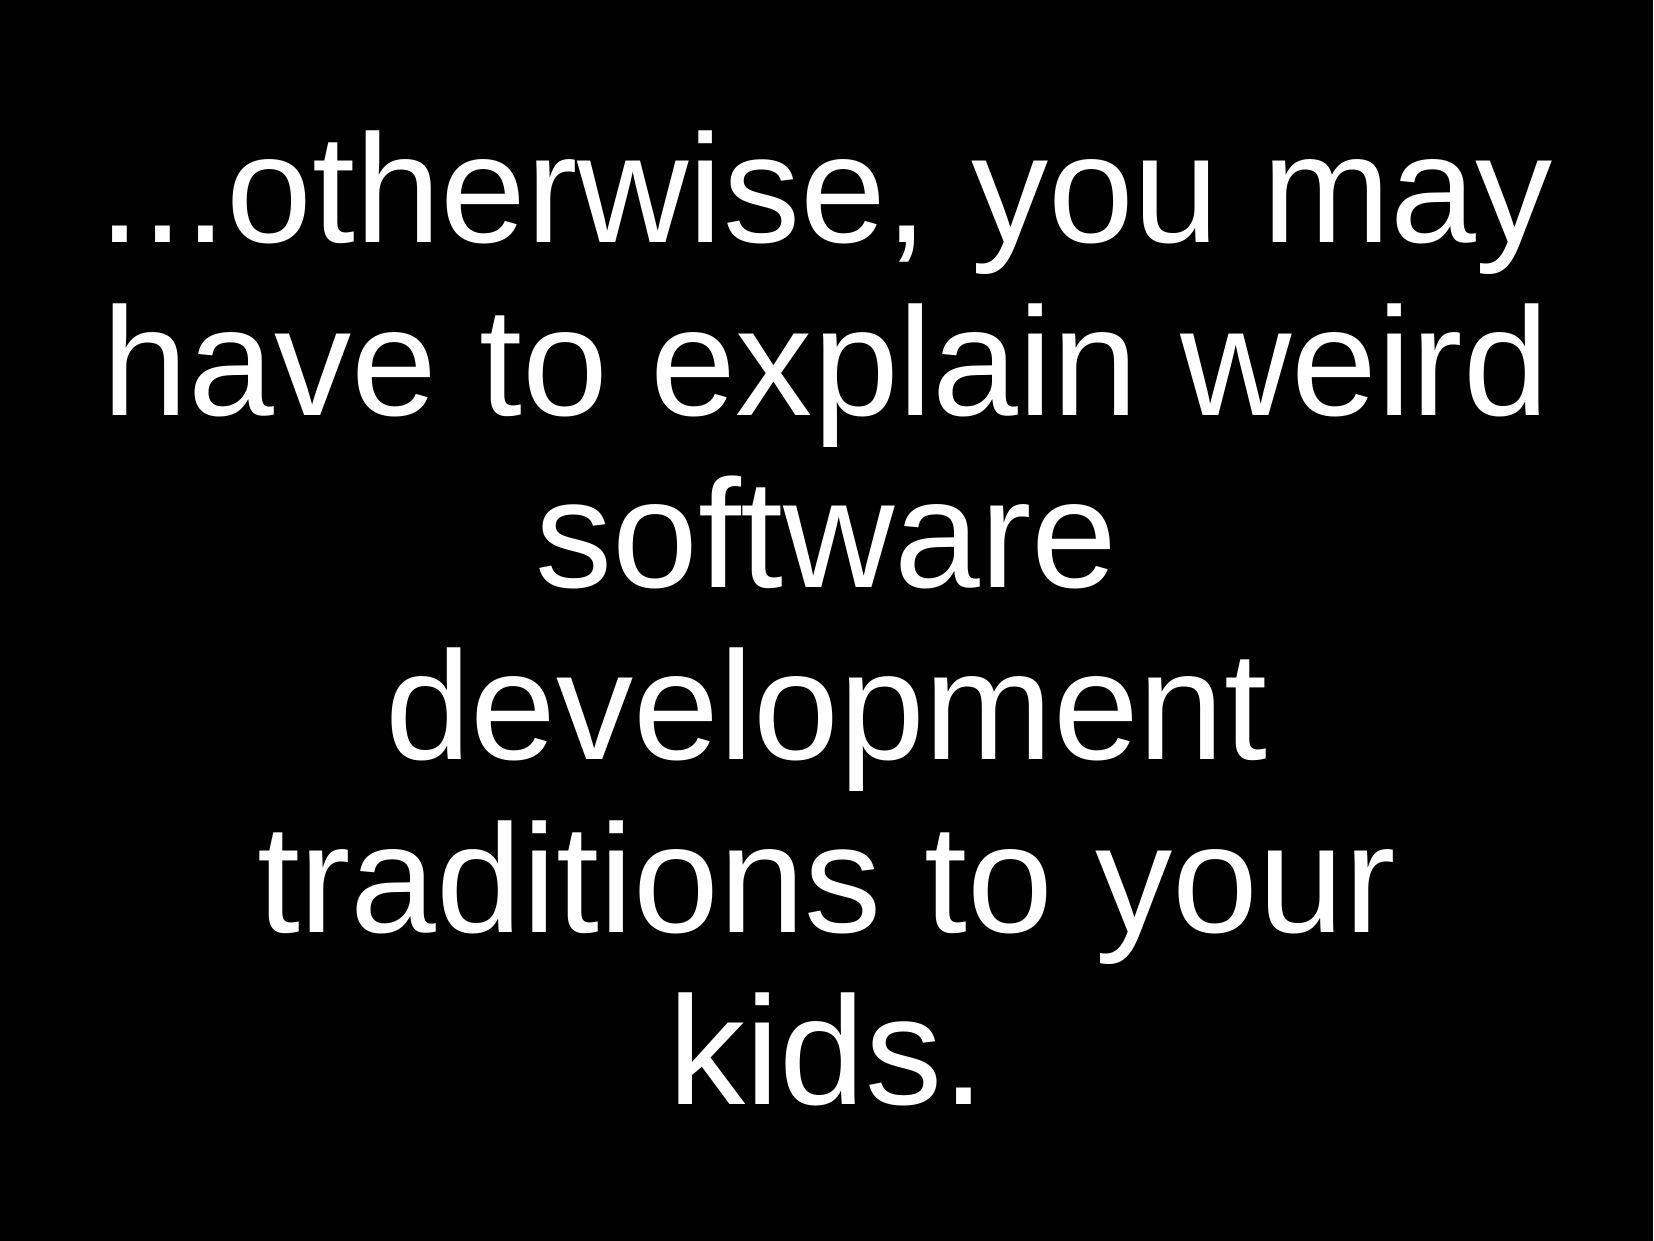

# ...otherwise, you may have to explain weird software development traditions to your kids.